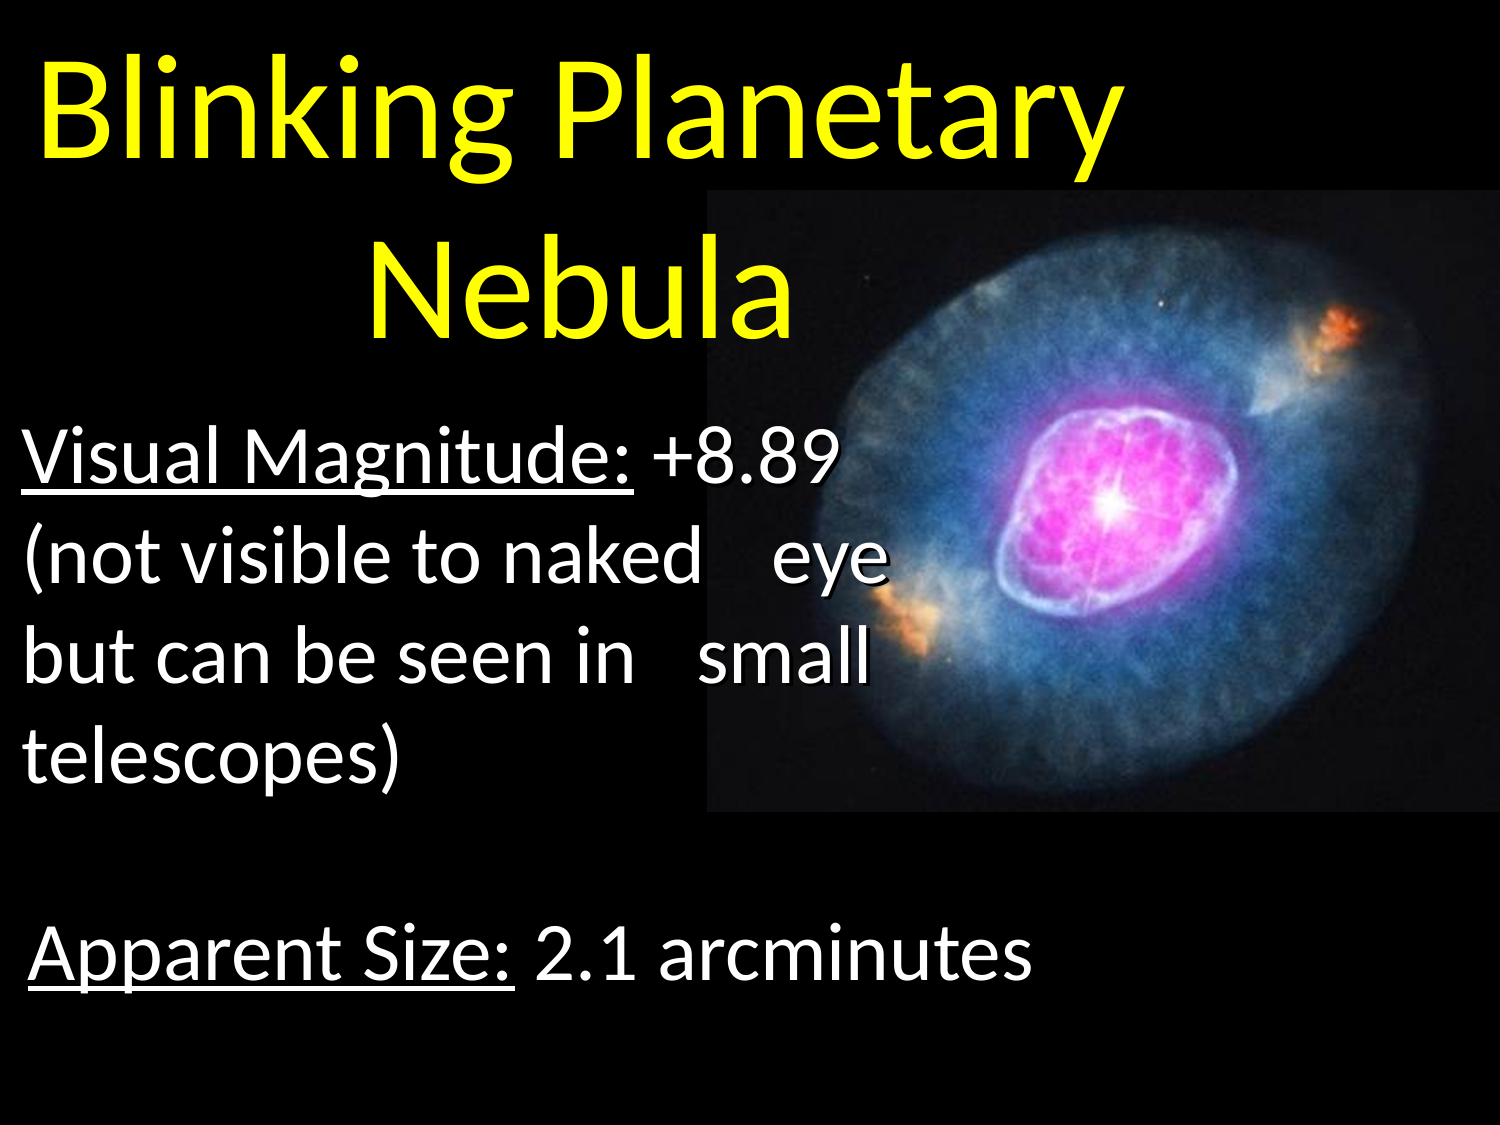

Blinking Planetary Nebula
Visual Magnitude: +8.89 	(not visible to naked 	eye but can be seen in 	small telescopes)
Apparent Size: 2.1 arcminutes